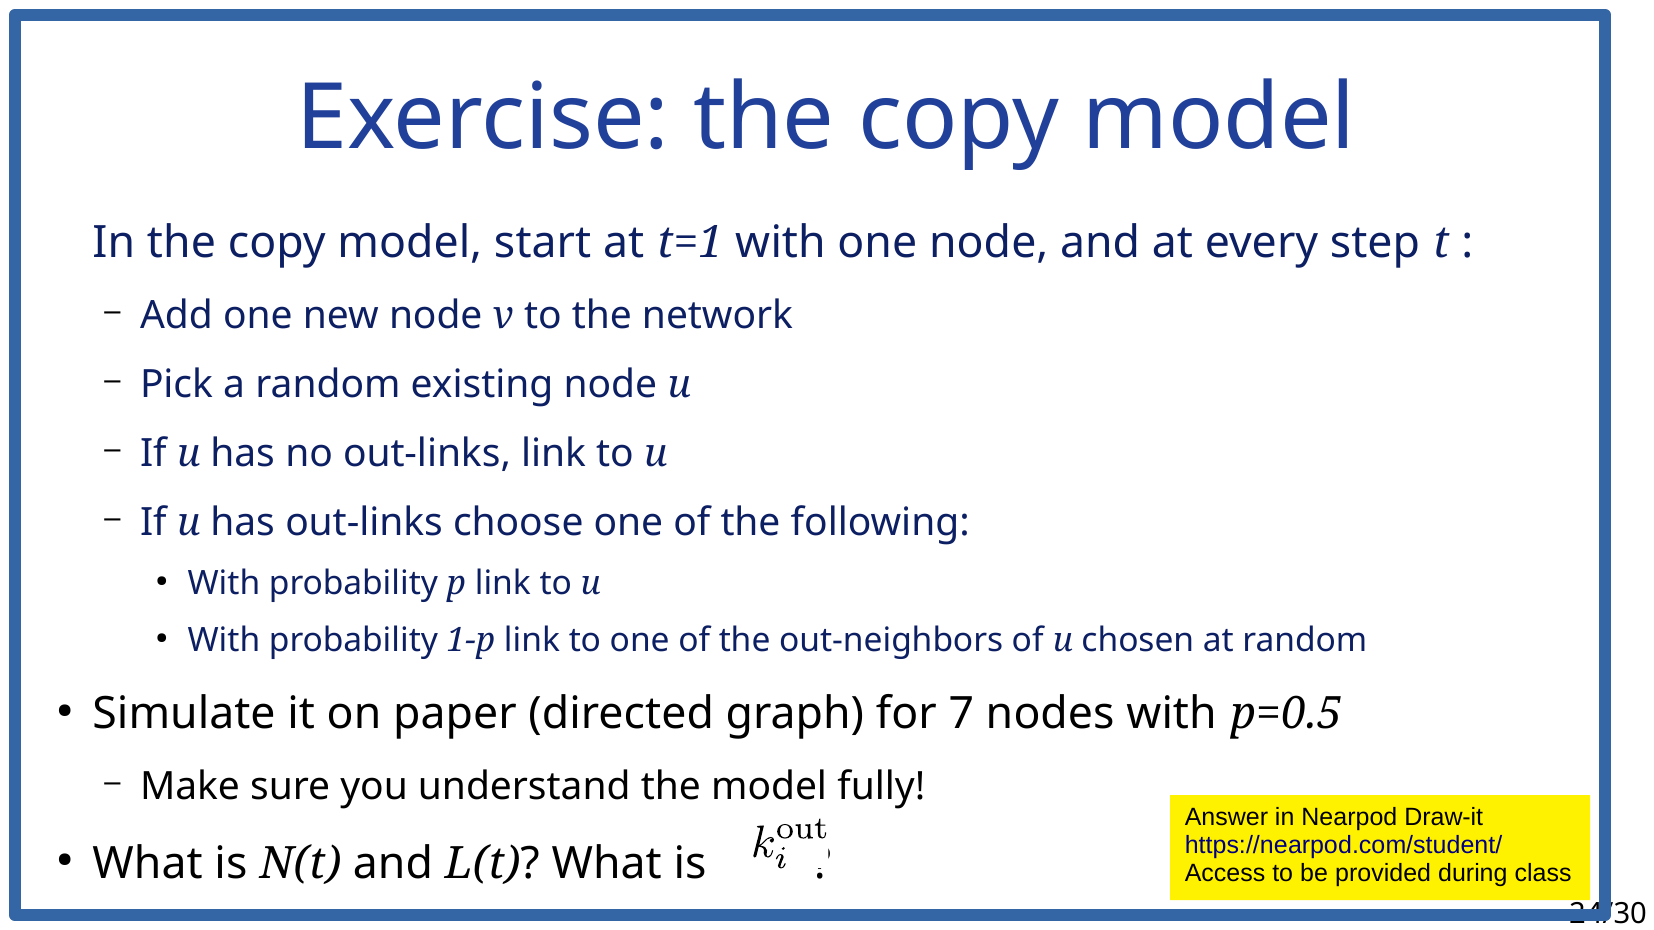

# Exercise: the copy model
In the copy model, start at t=1 with one node, and at every step t :
Add one new node v to the network
Pick a random existing node u
If u has no out-links, link to u
If u has out-links choose one of the following:
With probability p link to u
With probability 1-p link to one of the out-neighbors of u chosen at random
Simulate it on paper (directed graph) for 7 nodes with p=0.5
Make sure you understand the model fully!
What is N(t) and L(t)? What is ?
Answer in Nearpod Draw-ithttps://nearpod.com/student/
Access to be provided during class
24